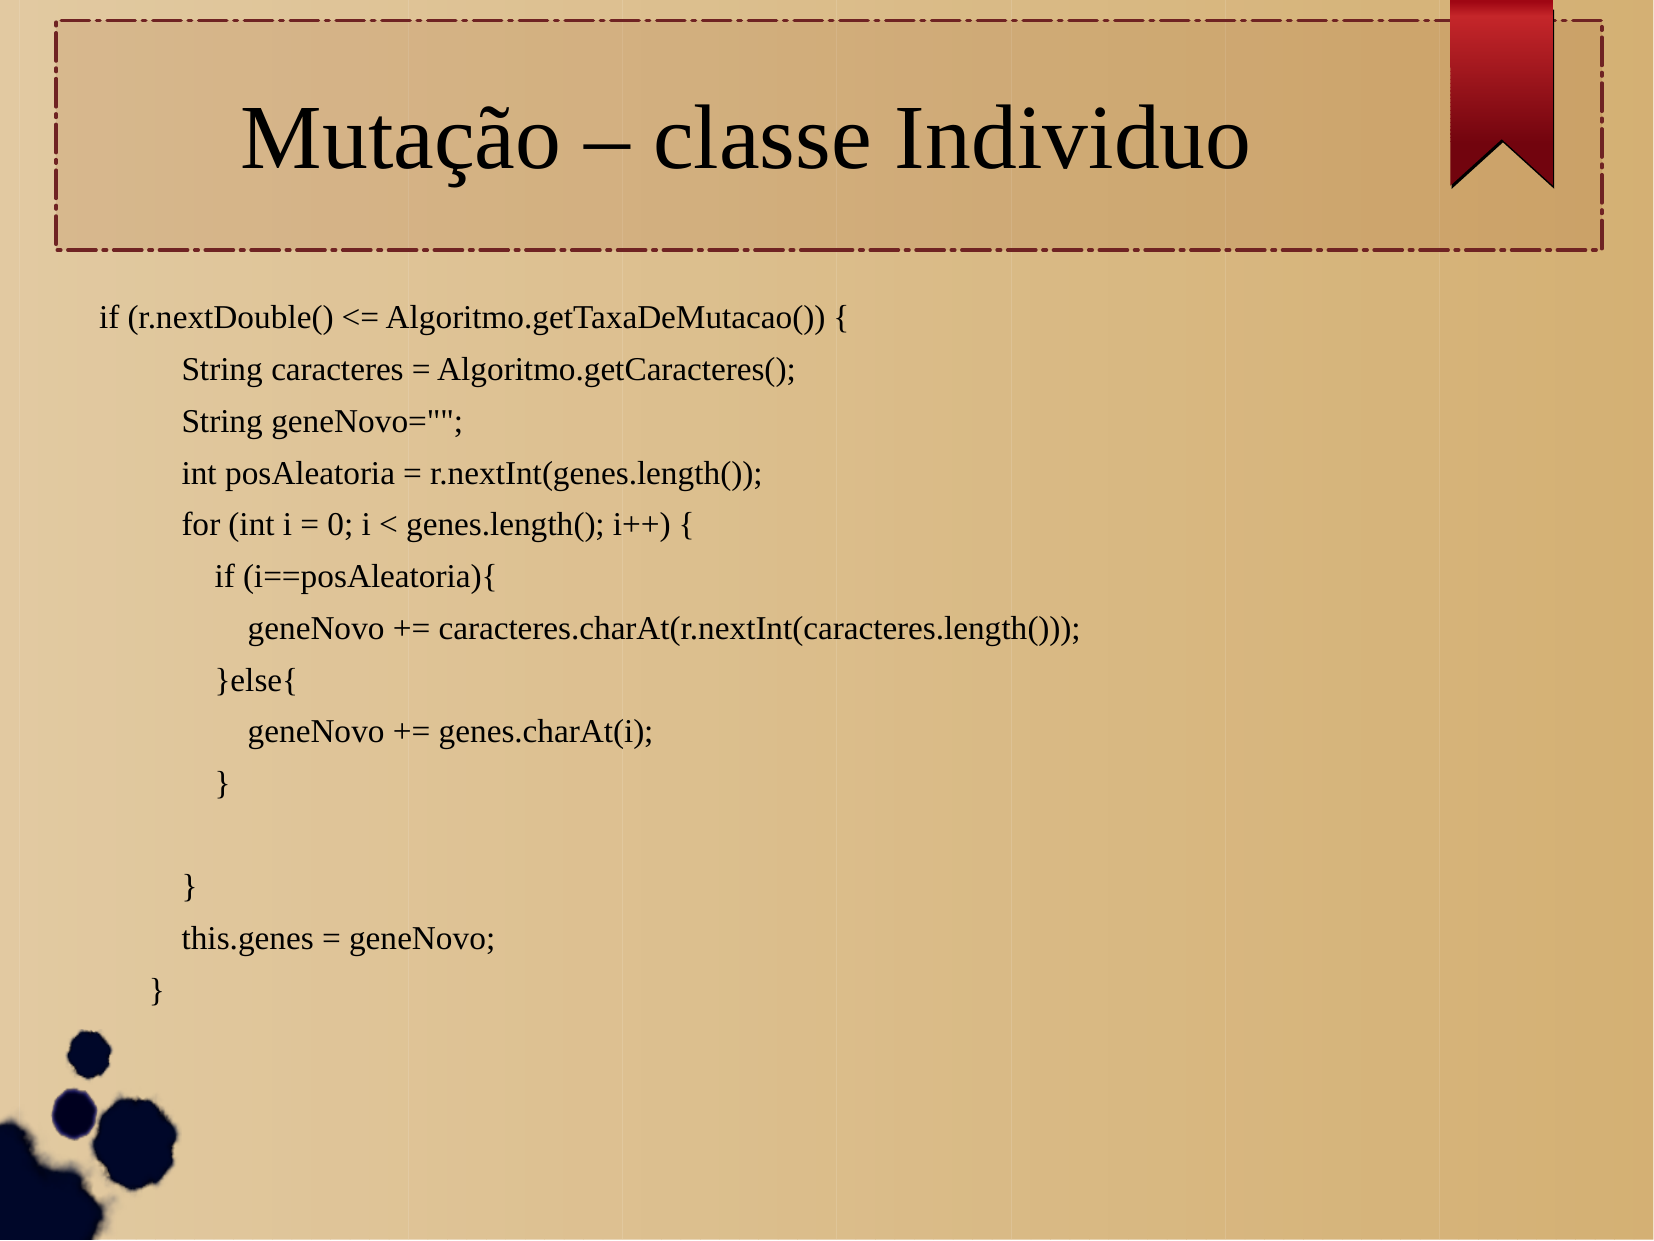

# Mutação – classe Individuo
 if (r.nextDouble() <= Algoritmo.getTaxaDeMutacao()) {
 String caracteres = Algoritmo.getCaracteres();
 String geneNovo="";
 int posAleatoria = r.nextInt(genes.length());
 for (int i = 0; i < genes.length(); i++) {
 if (i==posAleatoria){
 geneNovo += caracteres.charAt(r.nextInt(caracteres.length()));
 }else{
 geneNovo += genes.charAt(i);
 }
 }
 this.genes = geneNovo;
 }